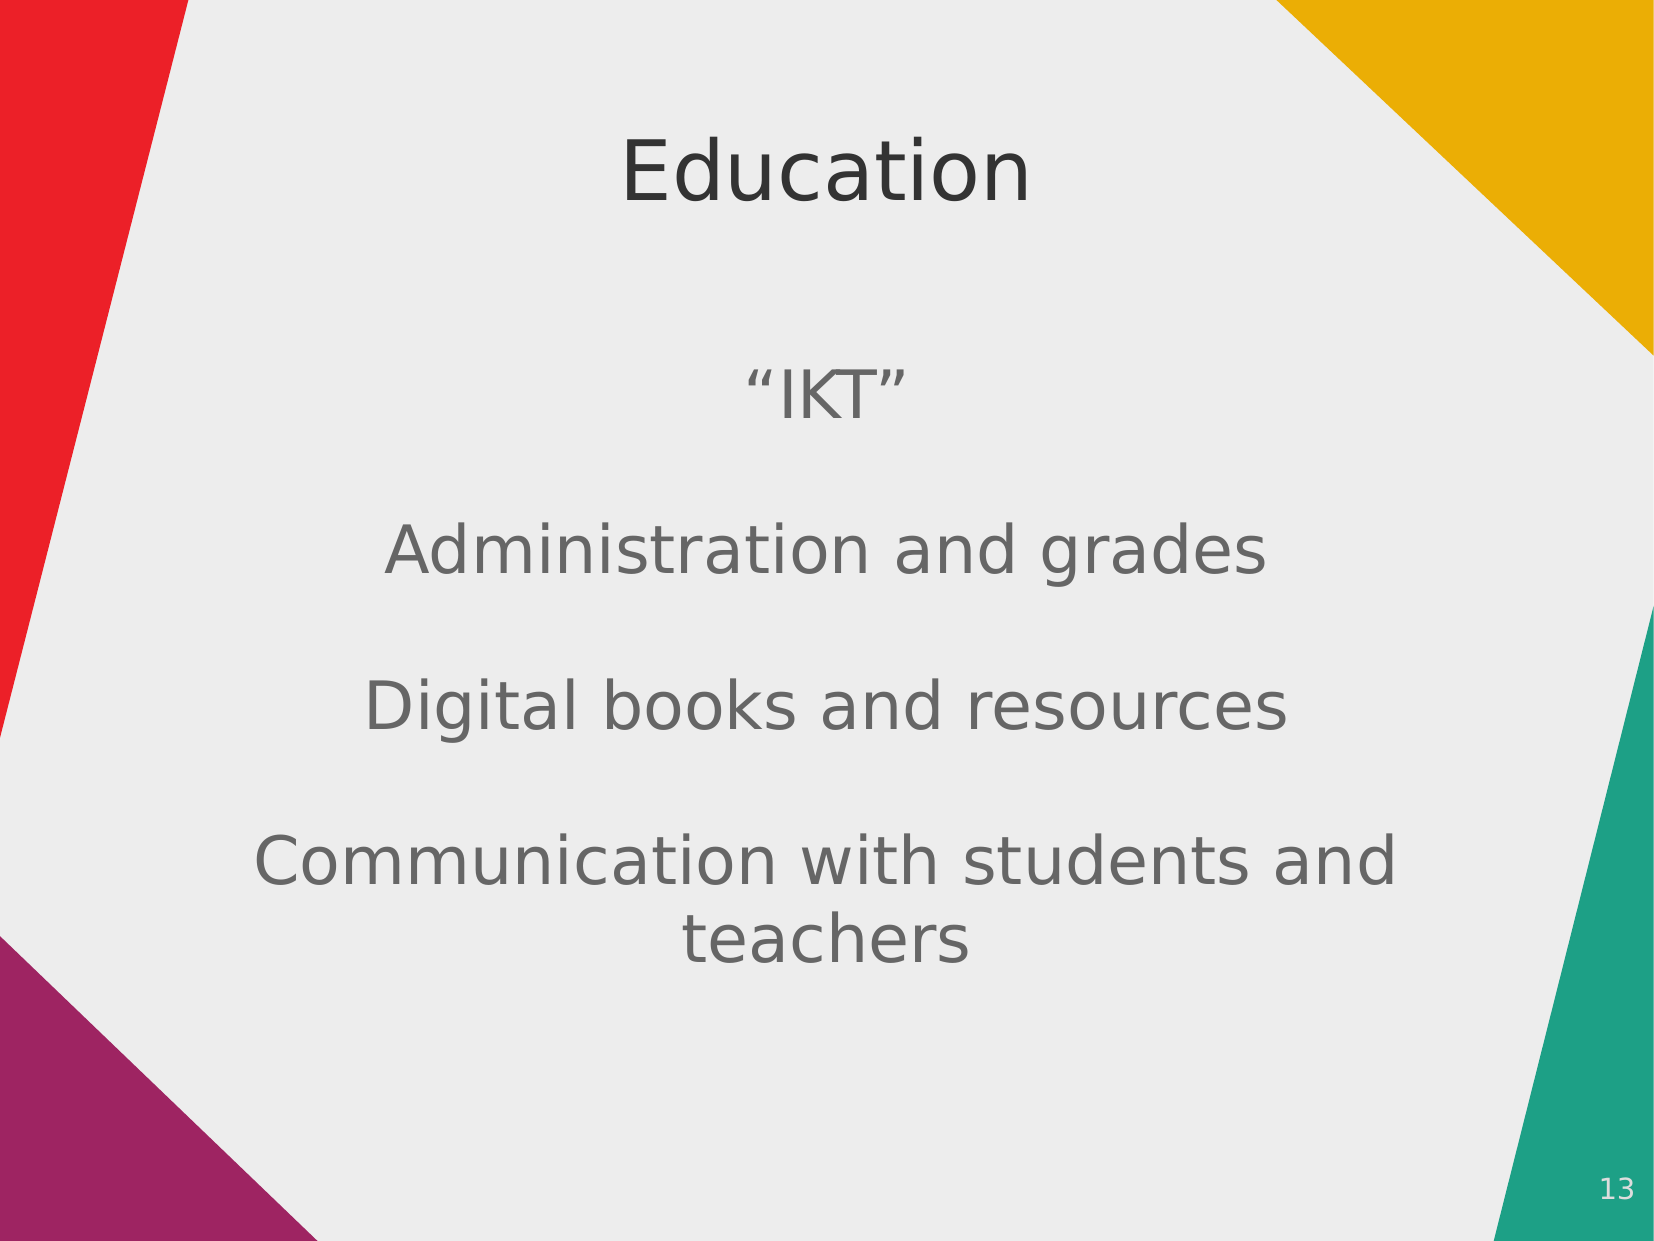

# Education
“IKT”
Administration and grades
Digital books and resources
Communication with students and teachers
13